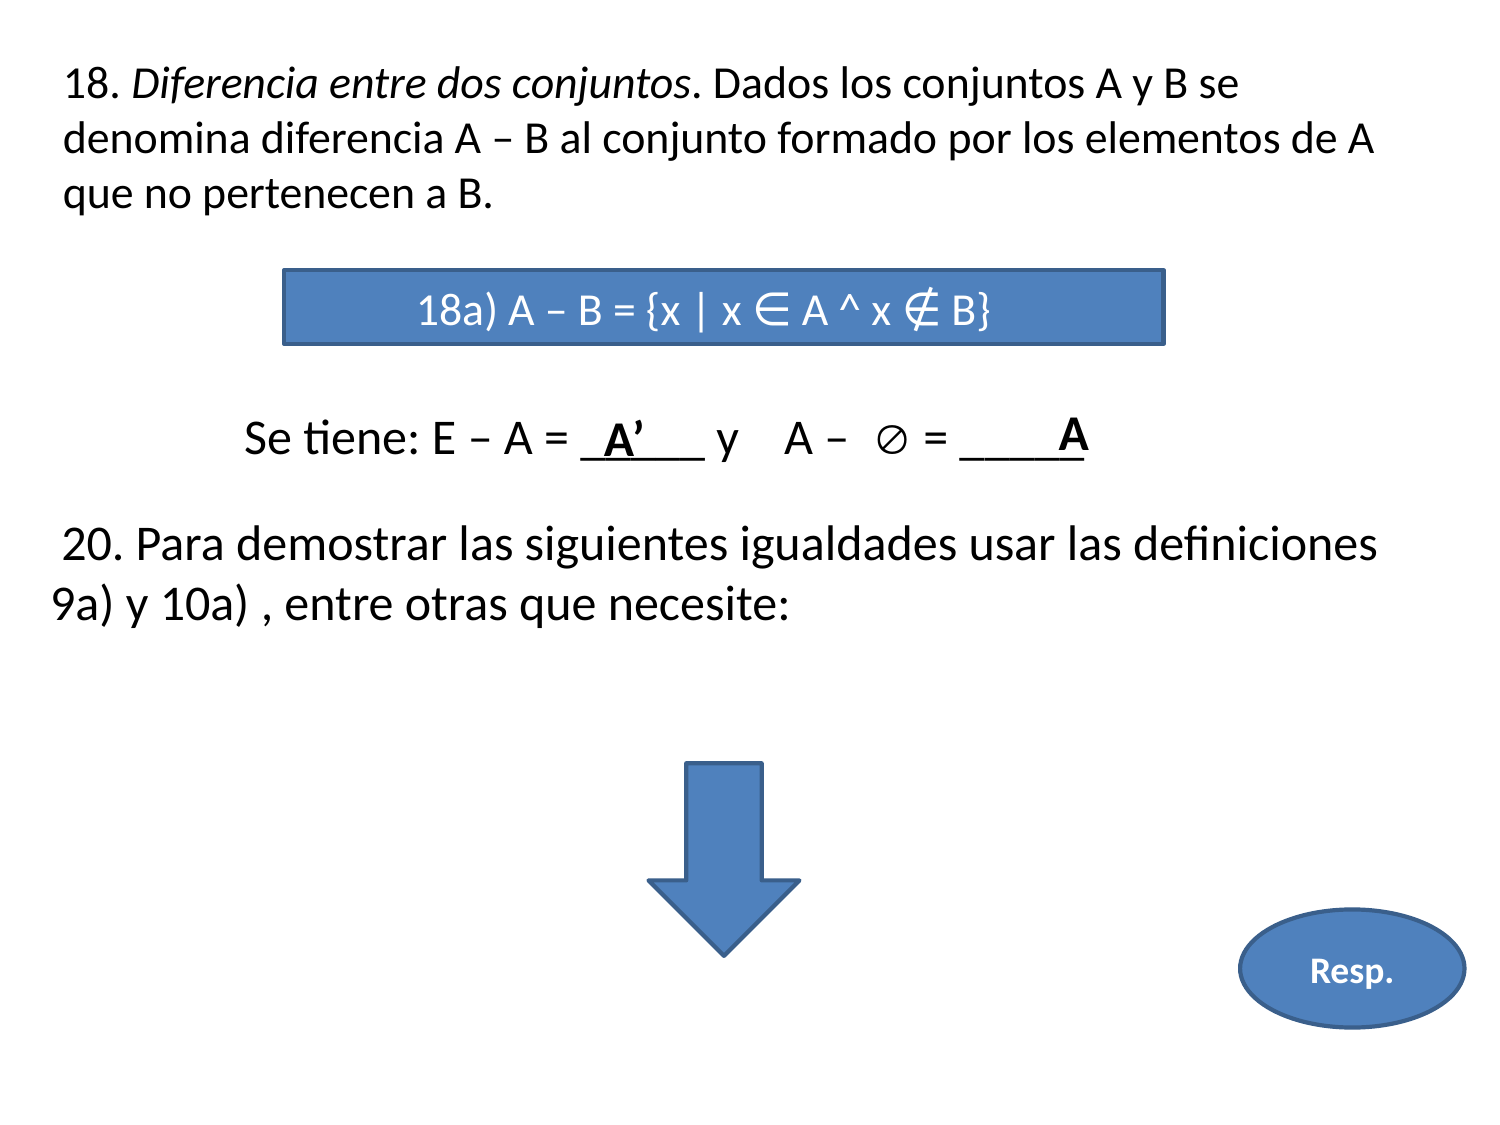

18. Diferencia entre dos conjuntos. Dados los conjuntos A y B se denomina diferencia A – B al conjunto formado por los elementos de A que no pertenecen a B.
#
18a) A – B = {x | x ∈ A ^ x ∉ B}
A
Se tiene: E – A = _____ y A –  = _____
A’
 20. Para demostrar las siguientes igualdades usar las definiciones 9a) y 10a) , entre otras que necesite:
Resp.